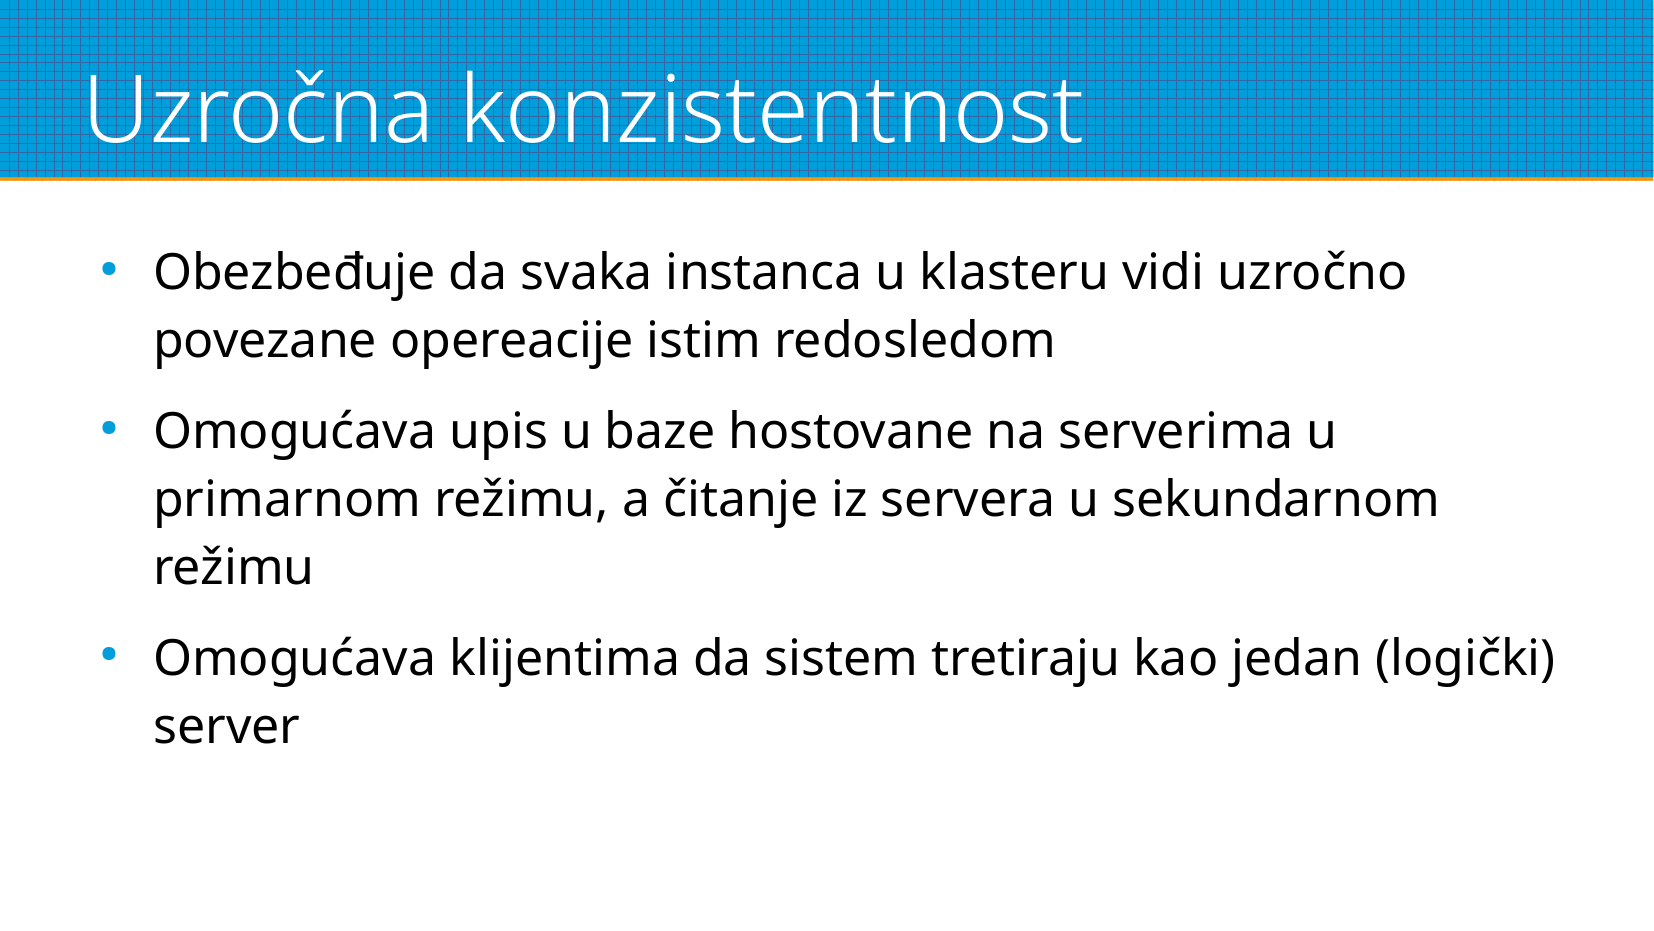

# Uzročna konzistentnost
Obezbeđuje da svaka instanca u klasteru vidi uzročno povezane opereacije istim redosledom
Omogućava upis u baze hostovane na serverima u primarnom režimu, a čitanje iz servera u sekundarnom režimu
Omogućava klijentima da sistem tretiraju kao jedan (logički) server